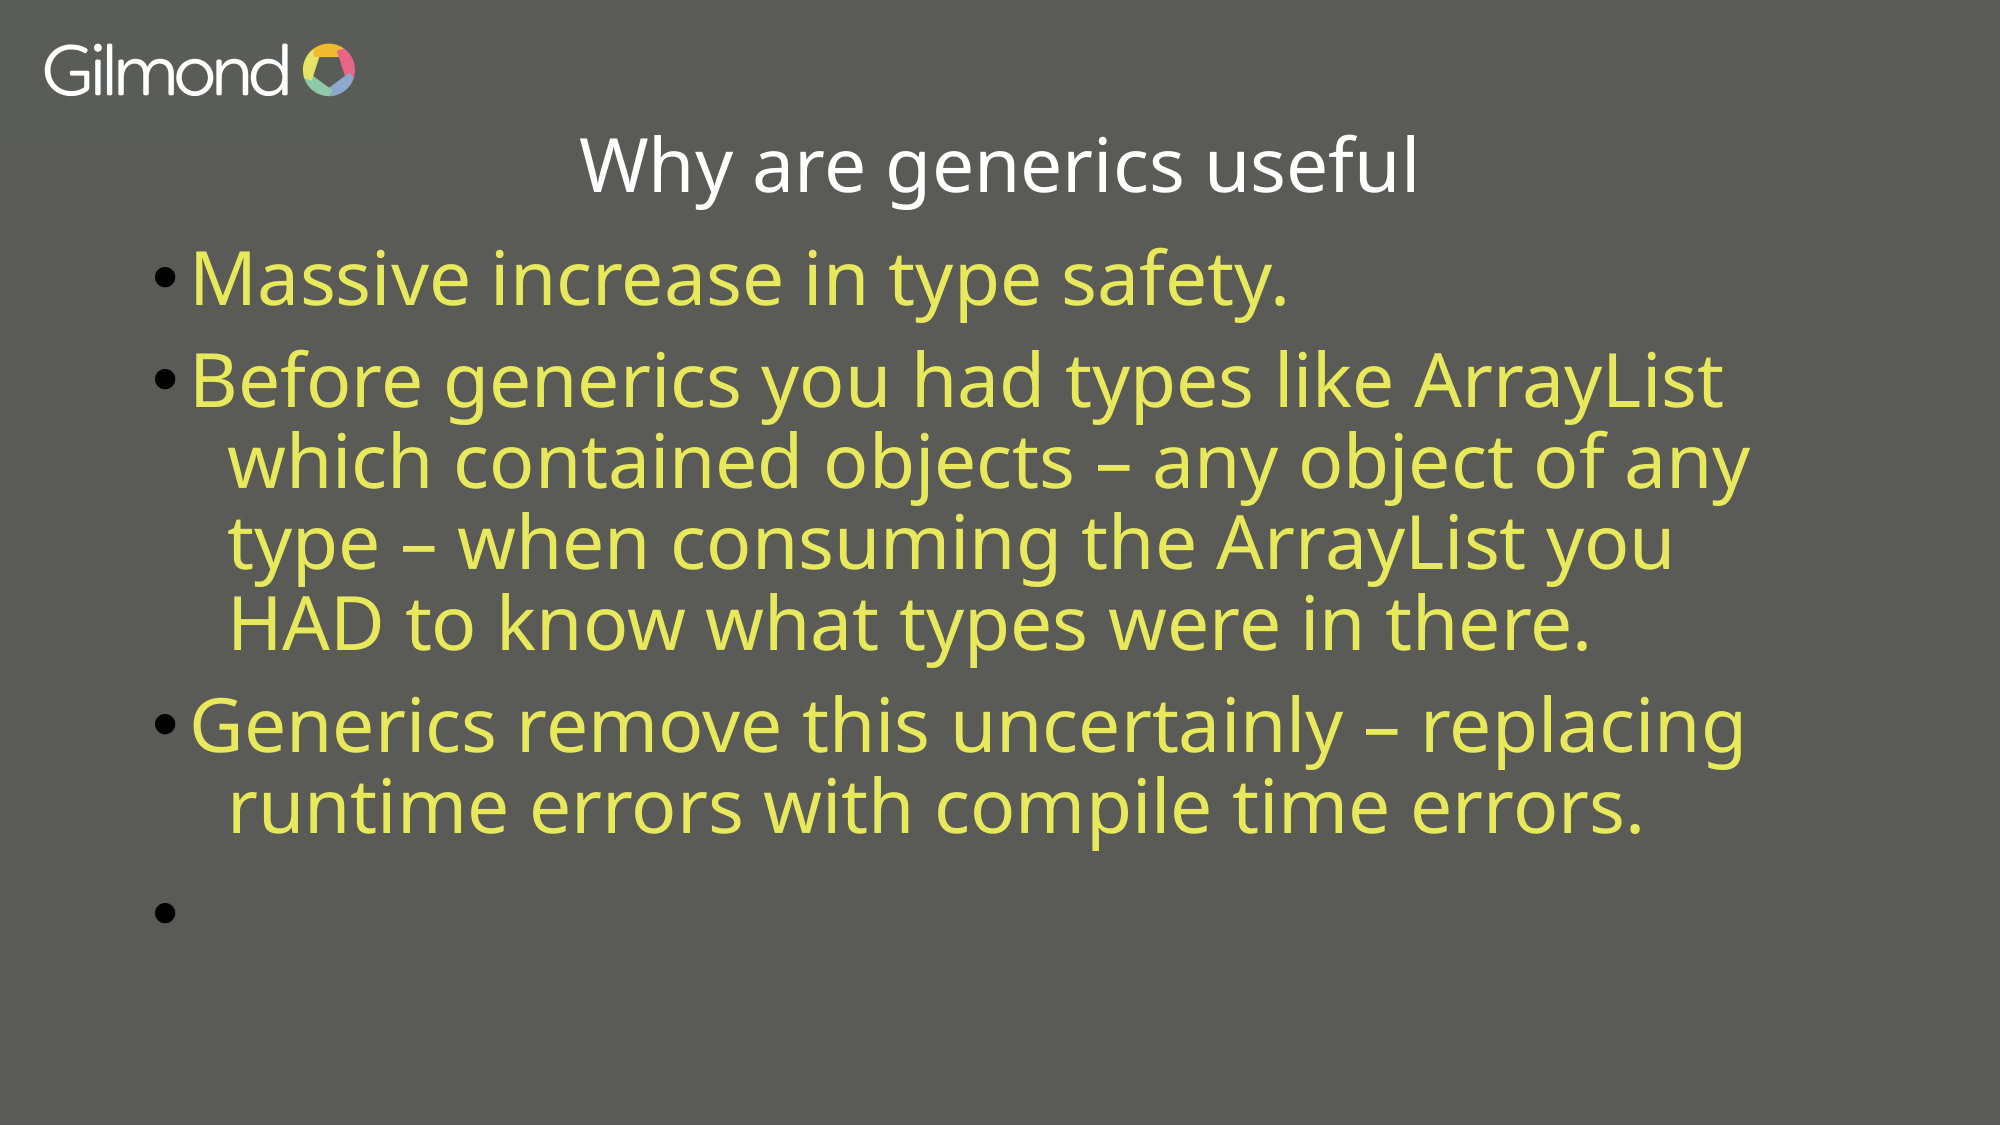

# Why are generics useful
Massive increase in type safety.
Before generics you had types like ArrayList which contained objects – any object of any type – when consuming the ArrayList you HAD to know what types were in there.
Generics remove this uncertainly – replacing runtime errors with compile time errors.